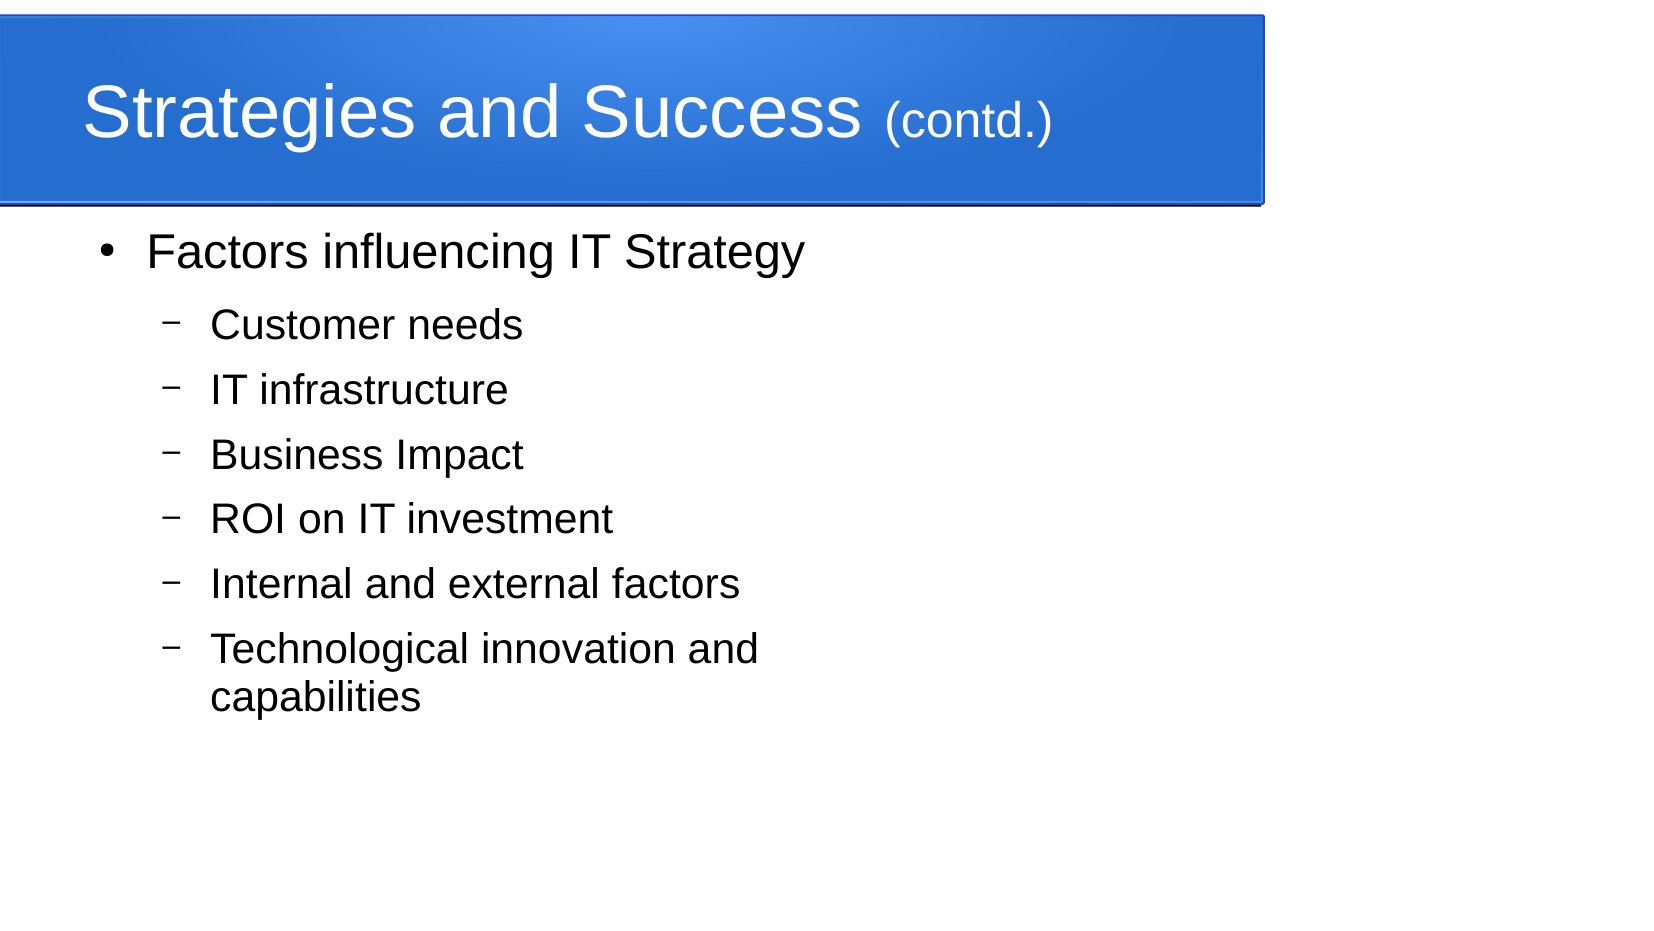

# Strategies and Success (contd.)
Factors influencing IT Strategy
Customer needs
IT infrastructure
Business Impact
ROI on IT investment
Internal and external factors
Technological innovation and capabilities